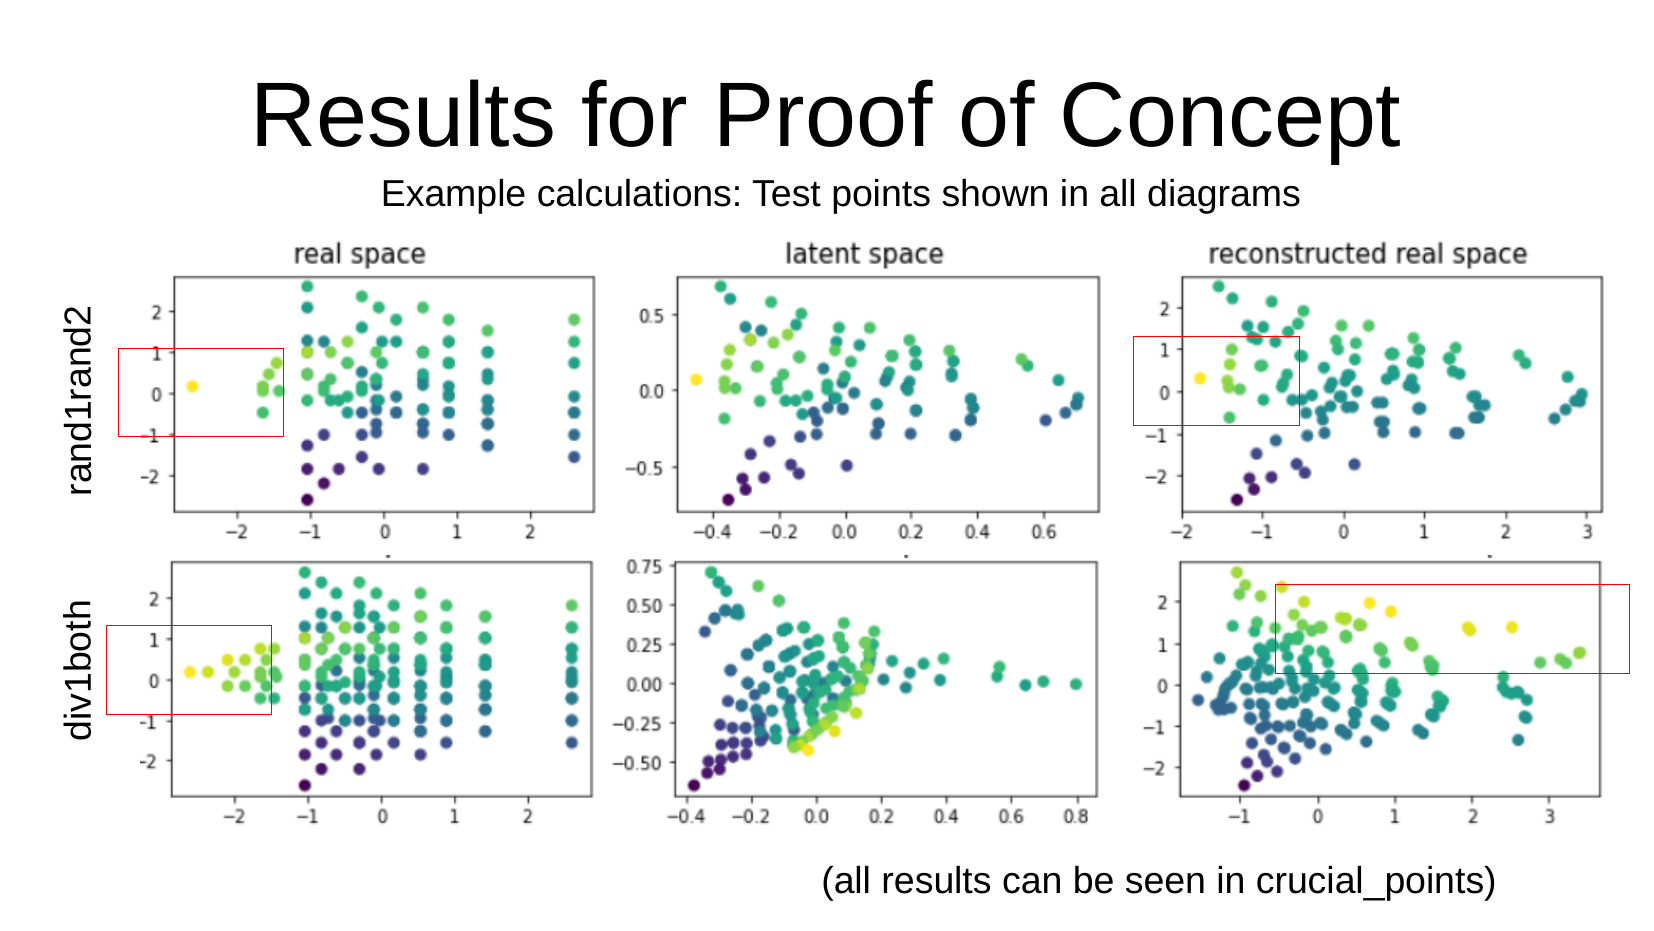

# Results for Proof of Concept
Example calculations: Test points shown in all diagrams
rand1rand2
div1both
(all results can be seen in crucial_points)